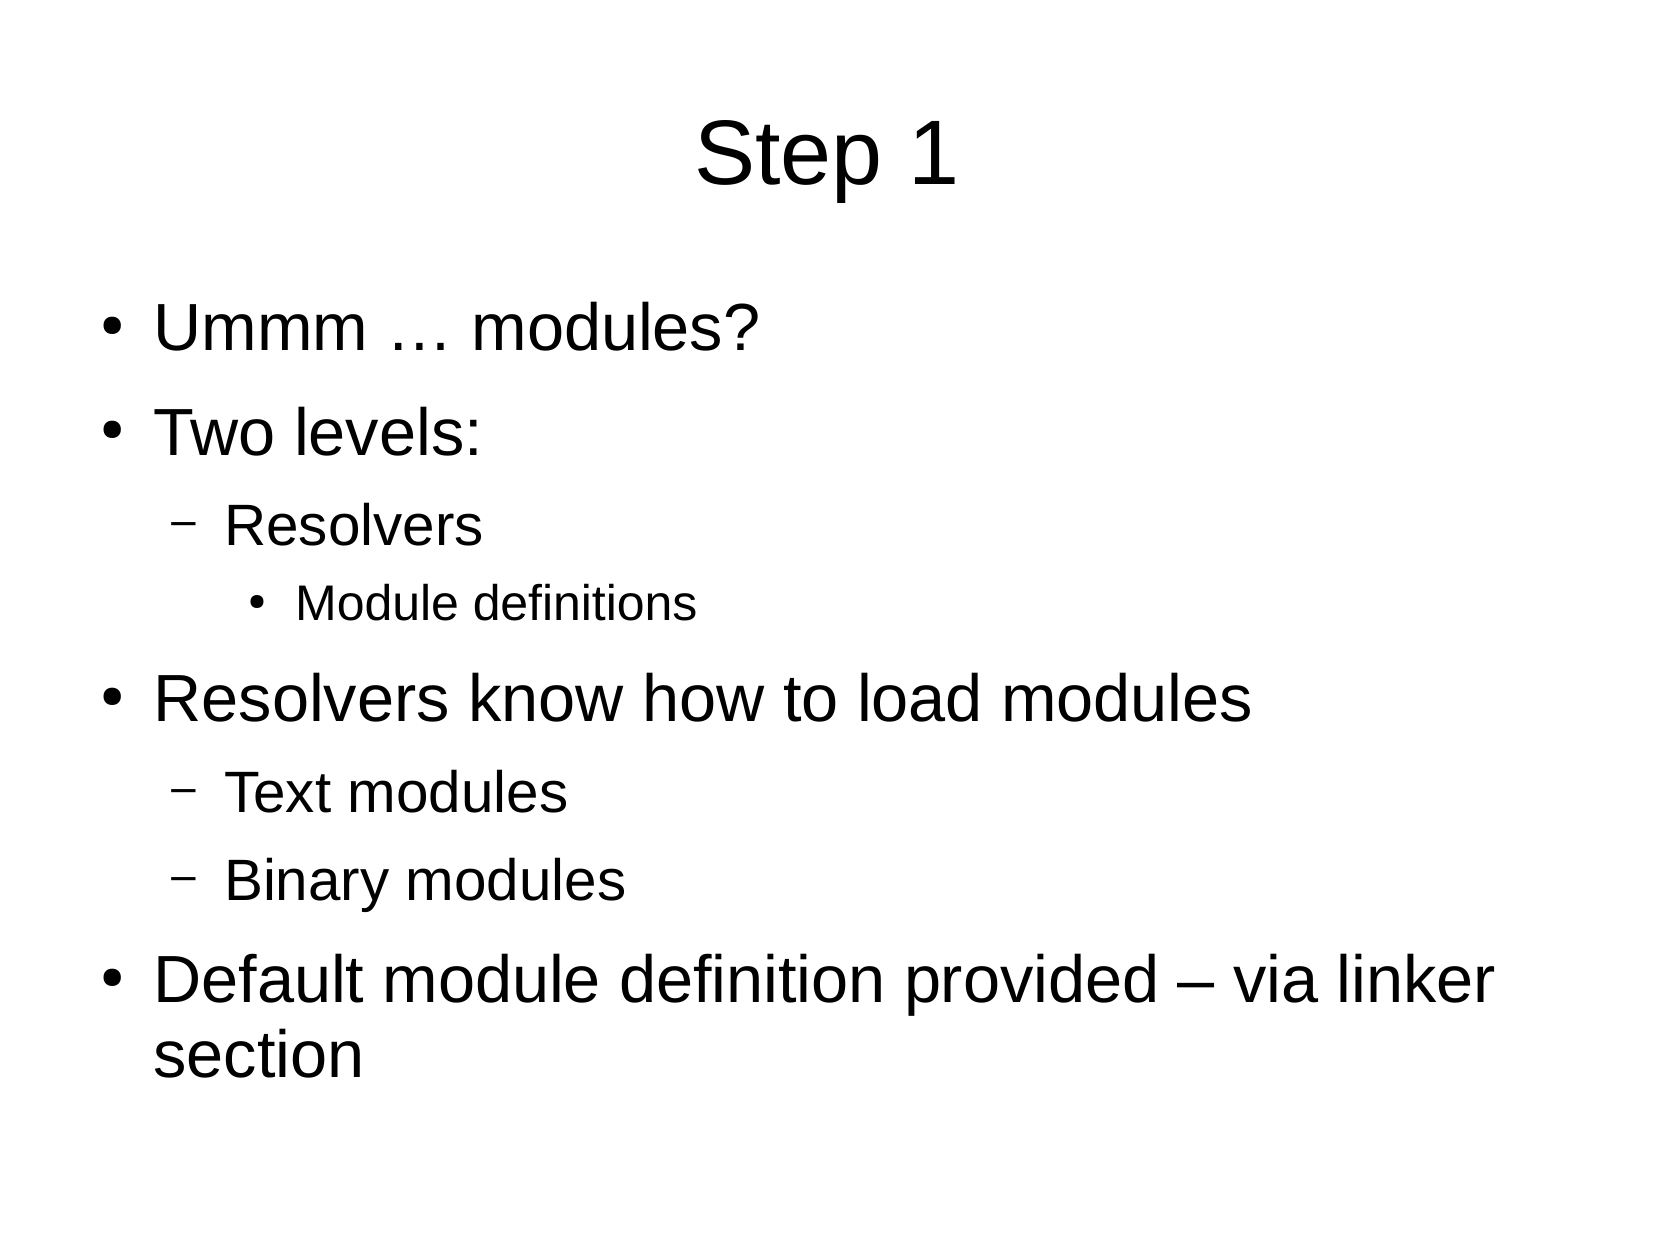

# Step 1
Ummm … modules?
Two levels:
Resolvers
Module definitions
Resolvers know how to load modules
Text modules
Binary modules
Default module definition provided – via linker section